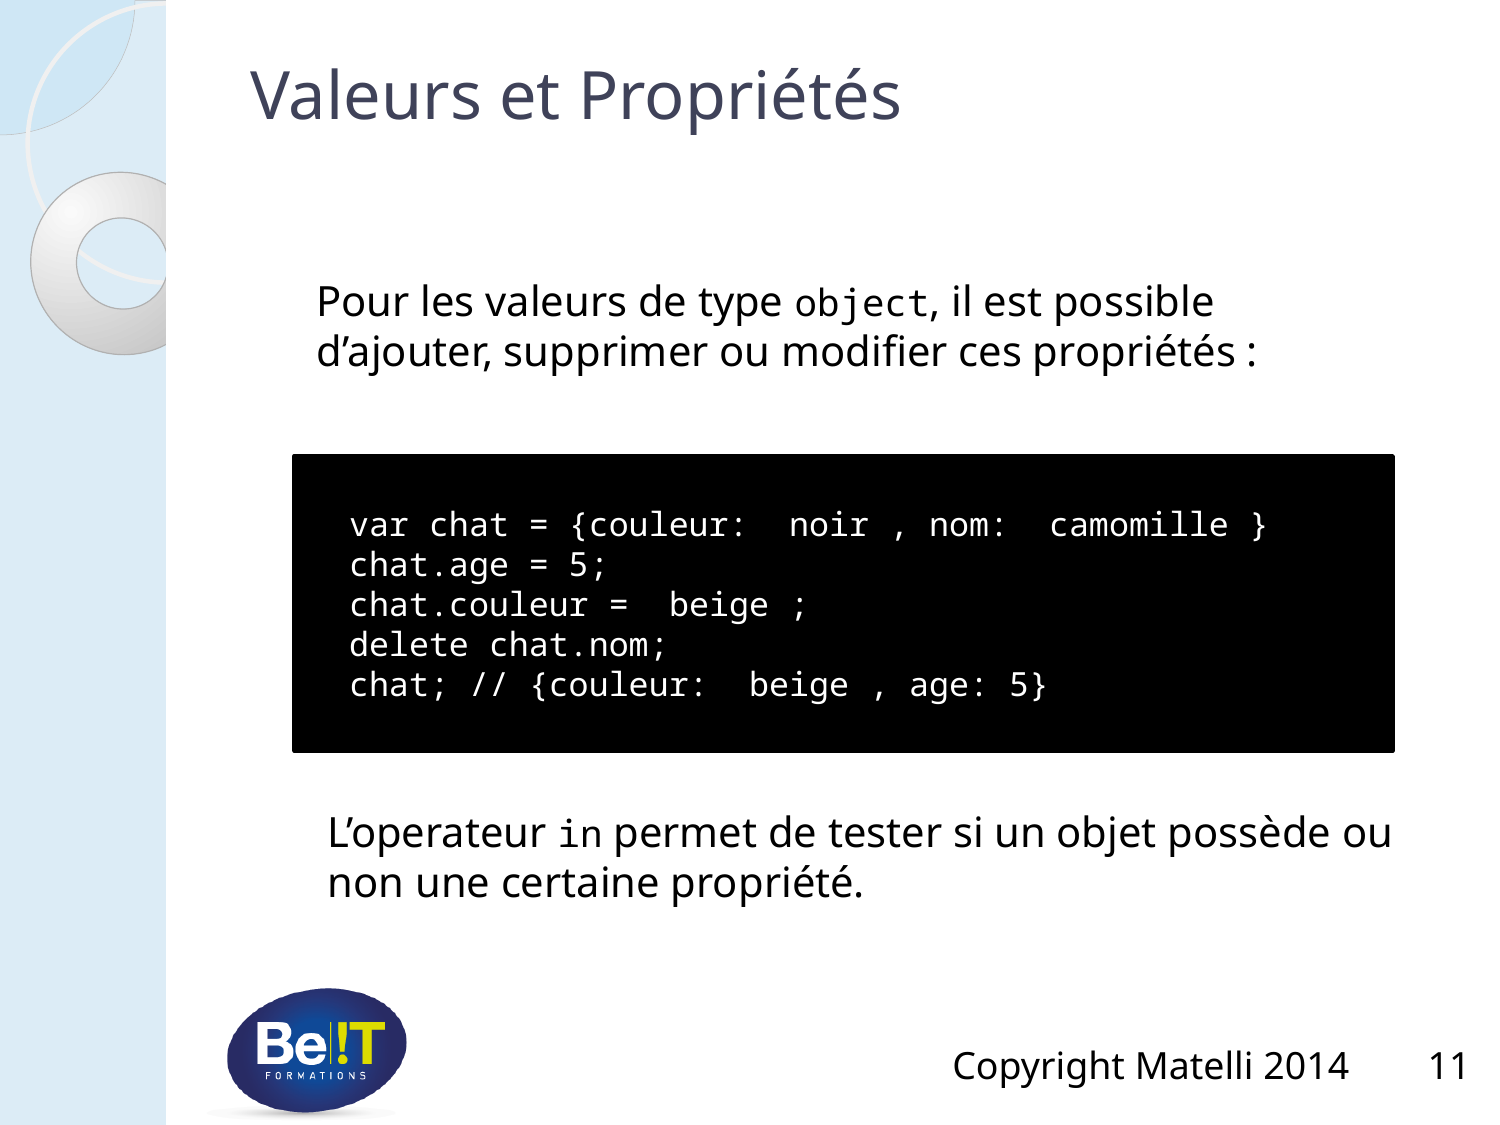

# Valeurs et Propriétés
Pour les valeurs de type object, il est possible d’ajouter, supprimer ou modifier ces propriétés :
 var chat = {couleur: "noir", nom: "camomille"};
 chat.age = 5;
 chat.couleur = "beige";
 delete chat.nom;
 chat; // {couleur: "beige", age: 5}
L’operateur in permet de tester si un objet possède ou non une certaine propriété.
Copyright Matelli 2014